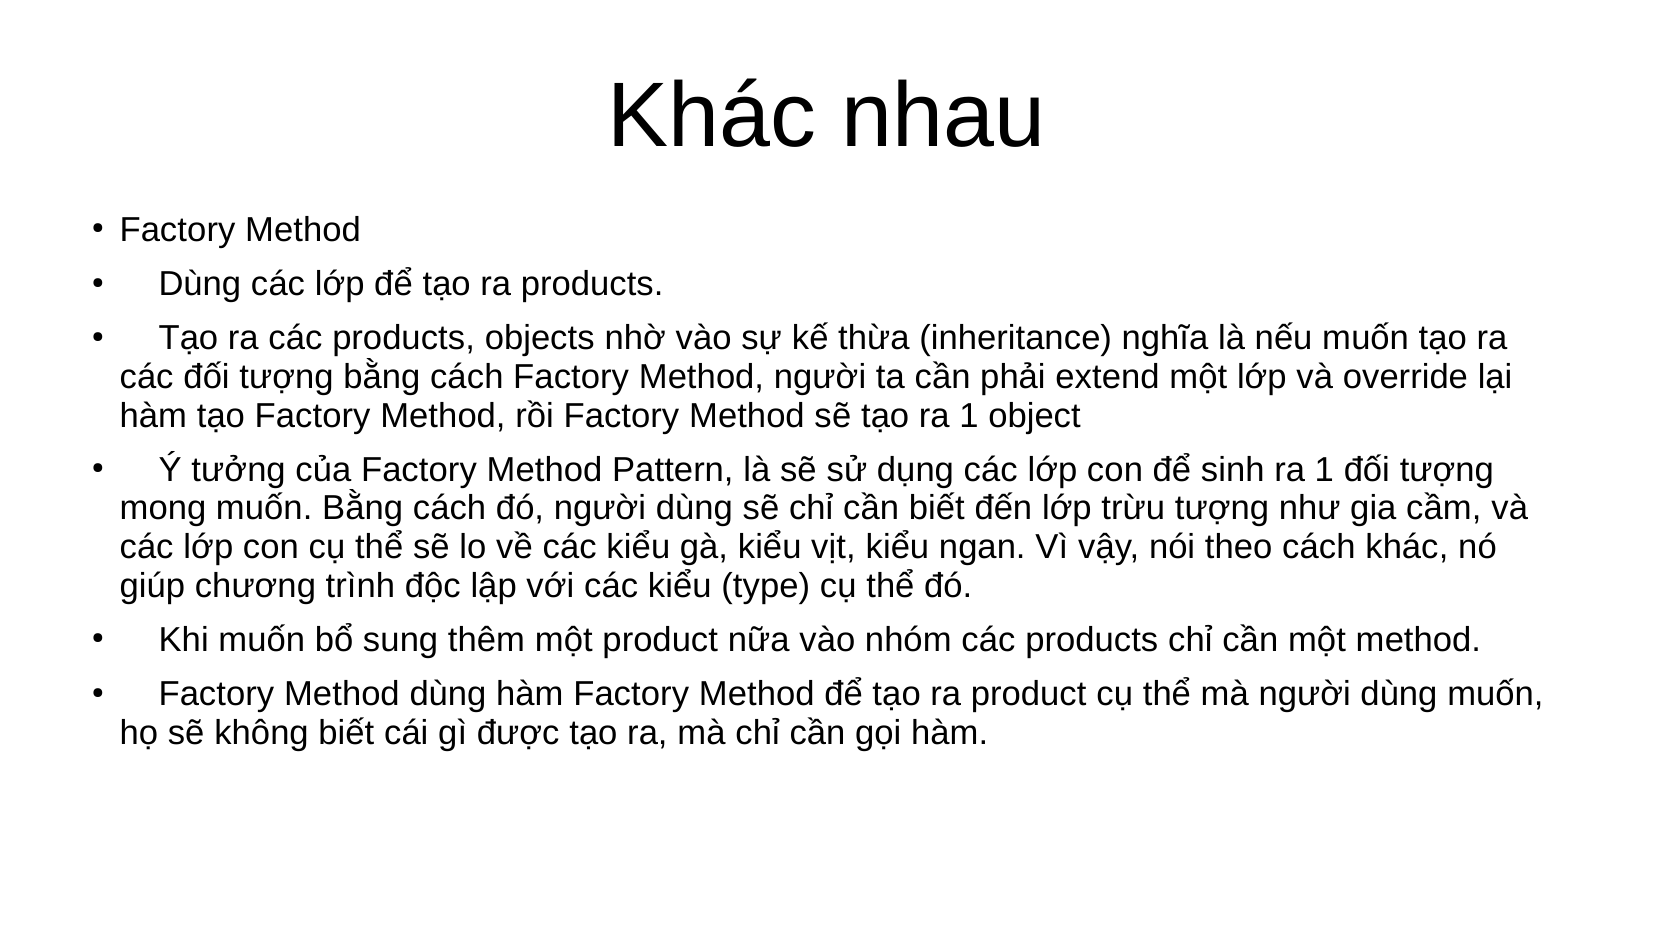

# Khác nhau
Factory Method
 Dùng các lớp để tạo ra products.
 Tạo ra các products, objects nhờ vào sự kế thừa (inheritance) nghĩa là nếu muốn tạo ra các đối tượng bằng cách Factory Method, người ta cần phải extend một lớp và override lại hàm tạo Factory Method, rồi Factory Method sẽ tạo ra 1 object
 Ý tưởng của Factory Method Pattern, là sẽ sử dụng các lớp con để sinh ra 1 đối tượng mong muốn. Bằng cách đó, người dùng sẽ chỉ cần biết đến lớp trừu tượng như gia cầm, và các lớp con cụ thể sẽ lo về các kiểu gà, kiểu vịt, kiểu ngan. Vì vậy, nói theo cách khác, nó giúp chương trình độc lập với các kiểu (type) cụ thể đó.
 Khi muốn bổ sung thêm một product nữa vào nhóm các products chỉ cần một method.
 Factory Method dùng hàm Factory Method để tạo ra product cụ thể mà người dùng muốn, họ sẽ không biết cái gì được tạo ra, mà chỉ cần gọi hàm.